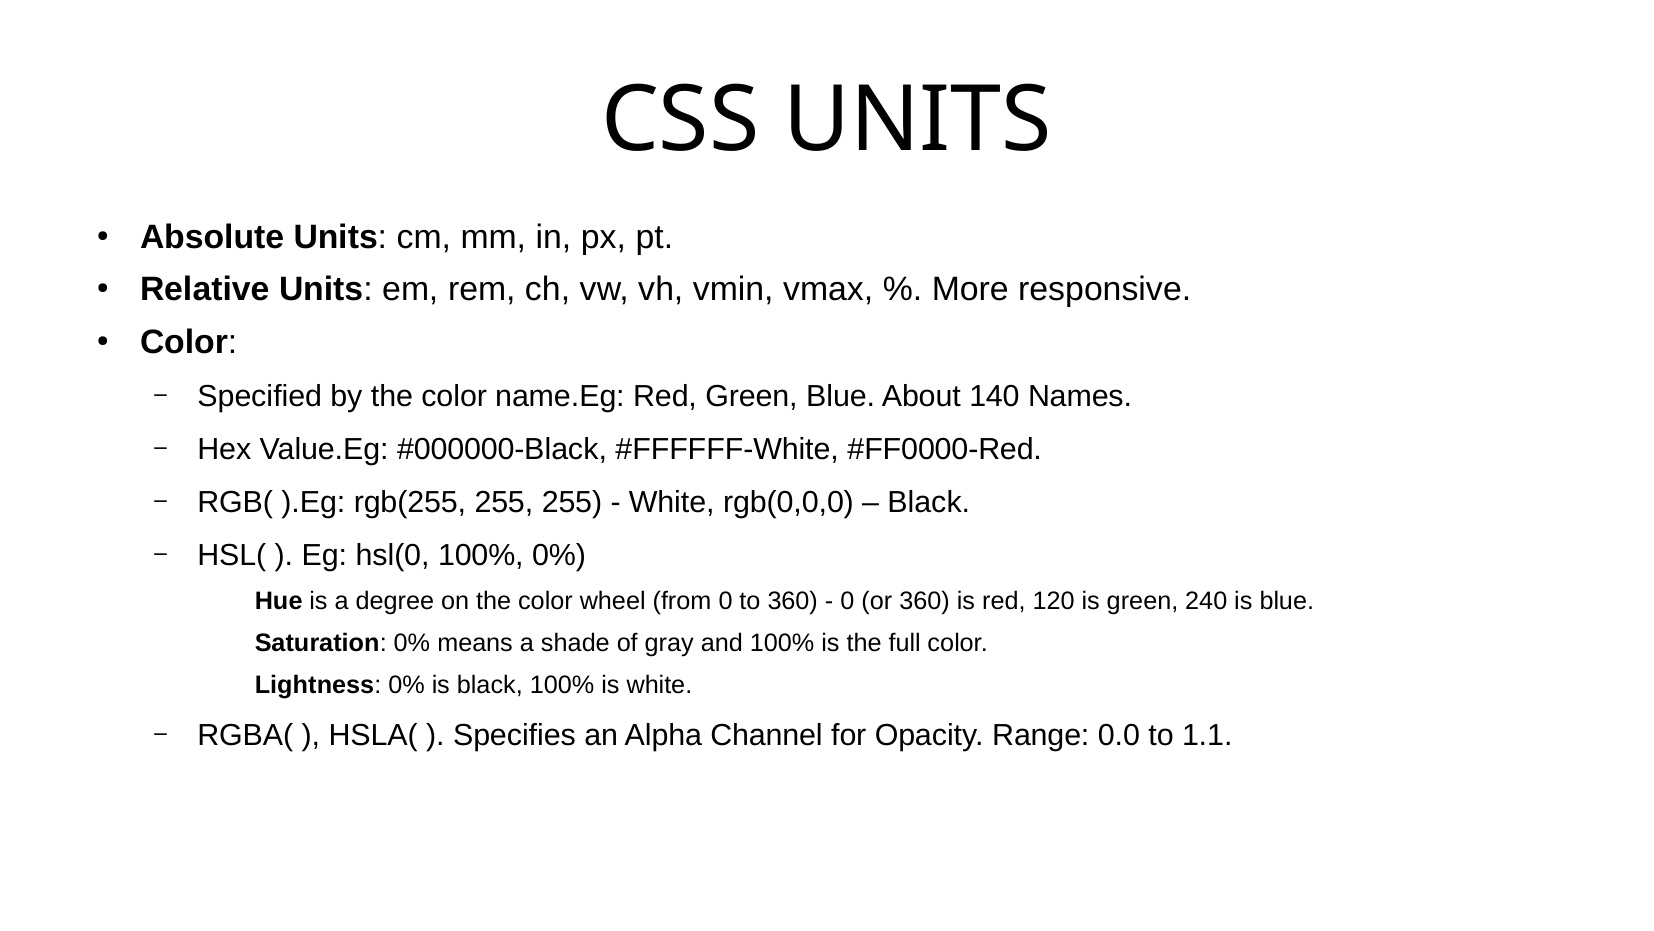

# CSS UNITS
Absolute Units: cm, mm, in, px, pt.
Relative Units: em, rem, ch, vw, vh, vmin, vmax, %. More responsive.
Color:
Specified by the color name.Eg: Red, Green, Blue. About 140 Names.
Hex Value.Eg: #000000-Black, #FFFFFF-White, #FF0000-Red.
RGB( ).Eg: rgb(255, 255, 255) - White, rgb(0,0,0) – Black.
HSL( ). Eg: hsl(0, 100%, 0%)
Hue is a degree on the color wheel (from 0 to 360) - 0 (or 360) is red, 120 is green, 240 is blue.
Saturation: 0% means a shade of gray and 100% is the full color.
Lightness: 0% is black, 100% is white.
RGBA( ), HSLA( ). Specifies an Alpha Channel for Opacity. Range: 0.0 to 1.1.